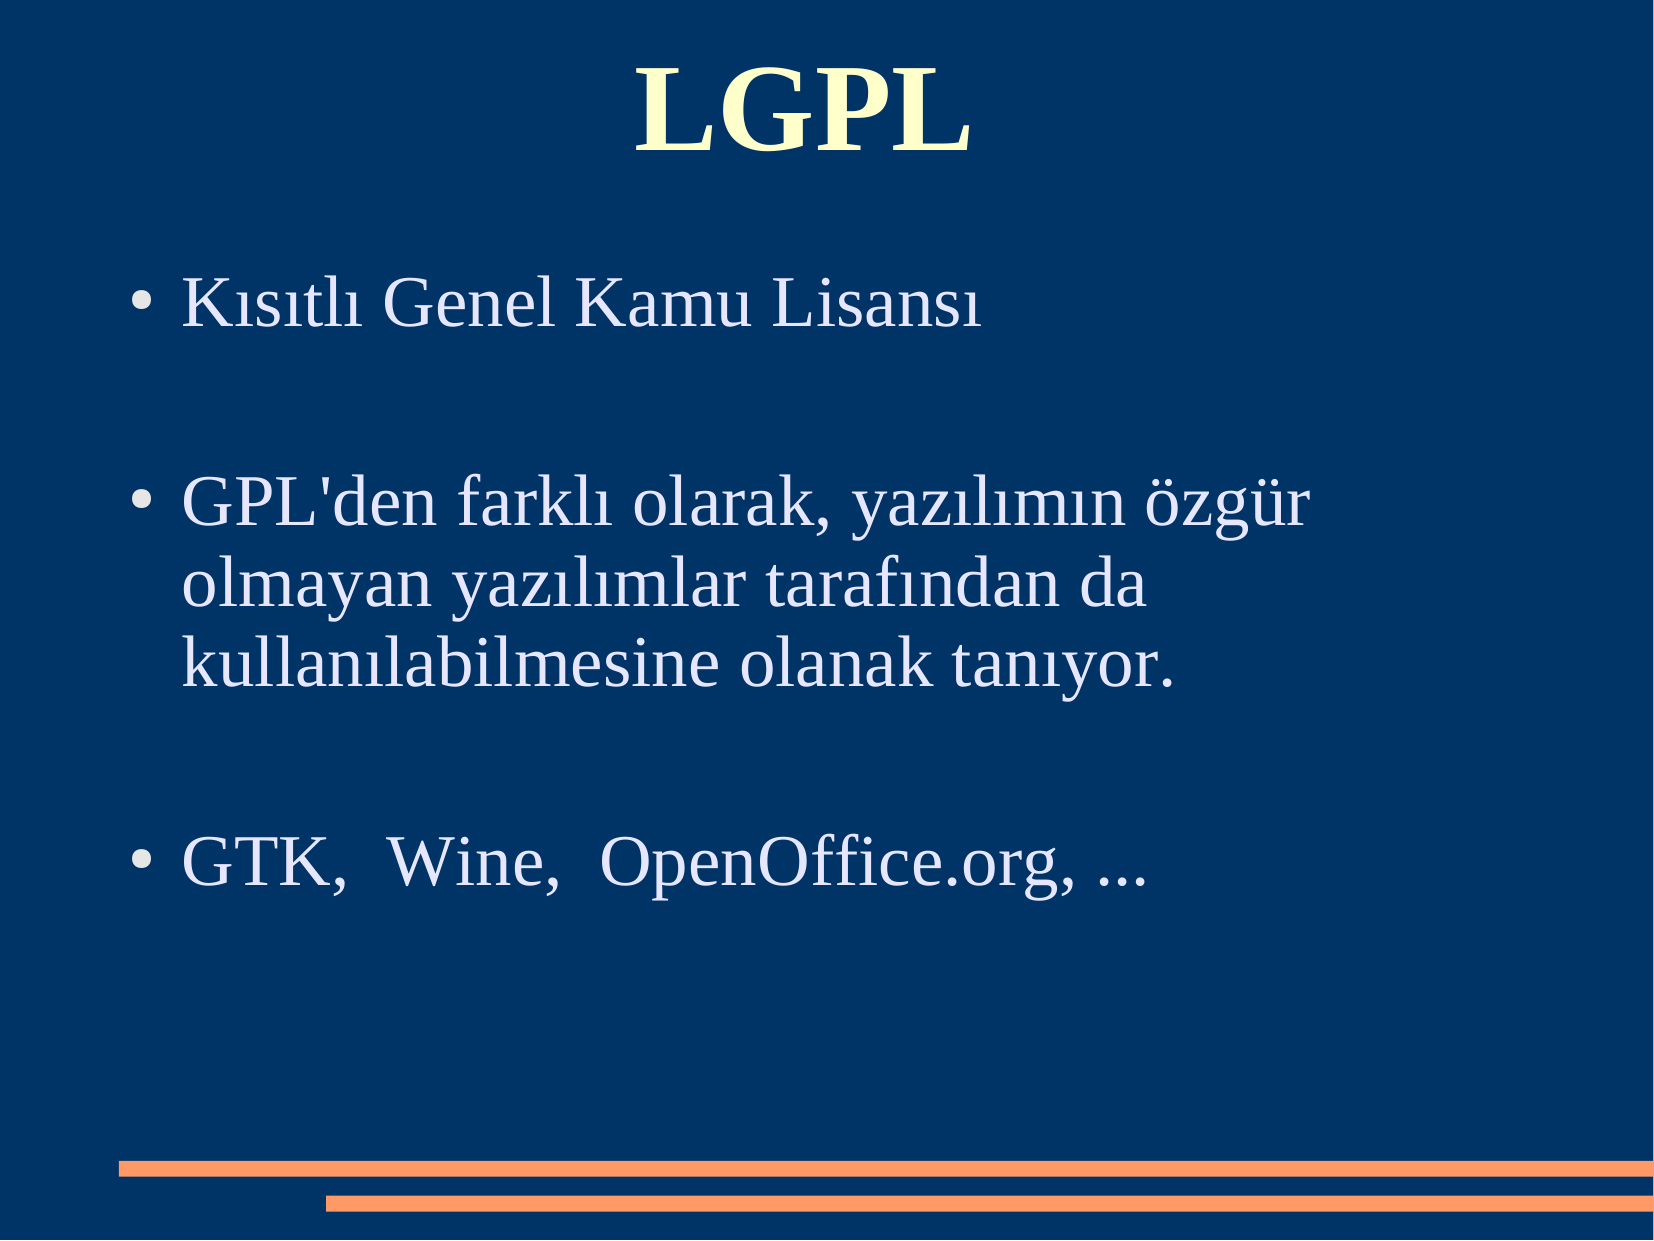

# LGPL
Kısıtlı Genel Kamu Lisansı
GPL'den farklı olarak, yazılımın özgür olmayan yazılımlar tarafından da kullanılabilmesine olanak tanıyor.
GTK, Wine, OpenOffice.org, ...